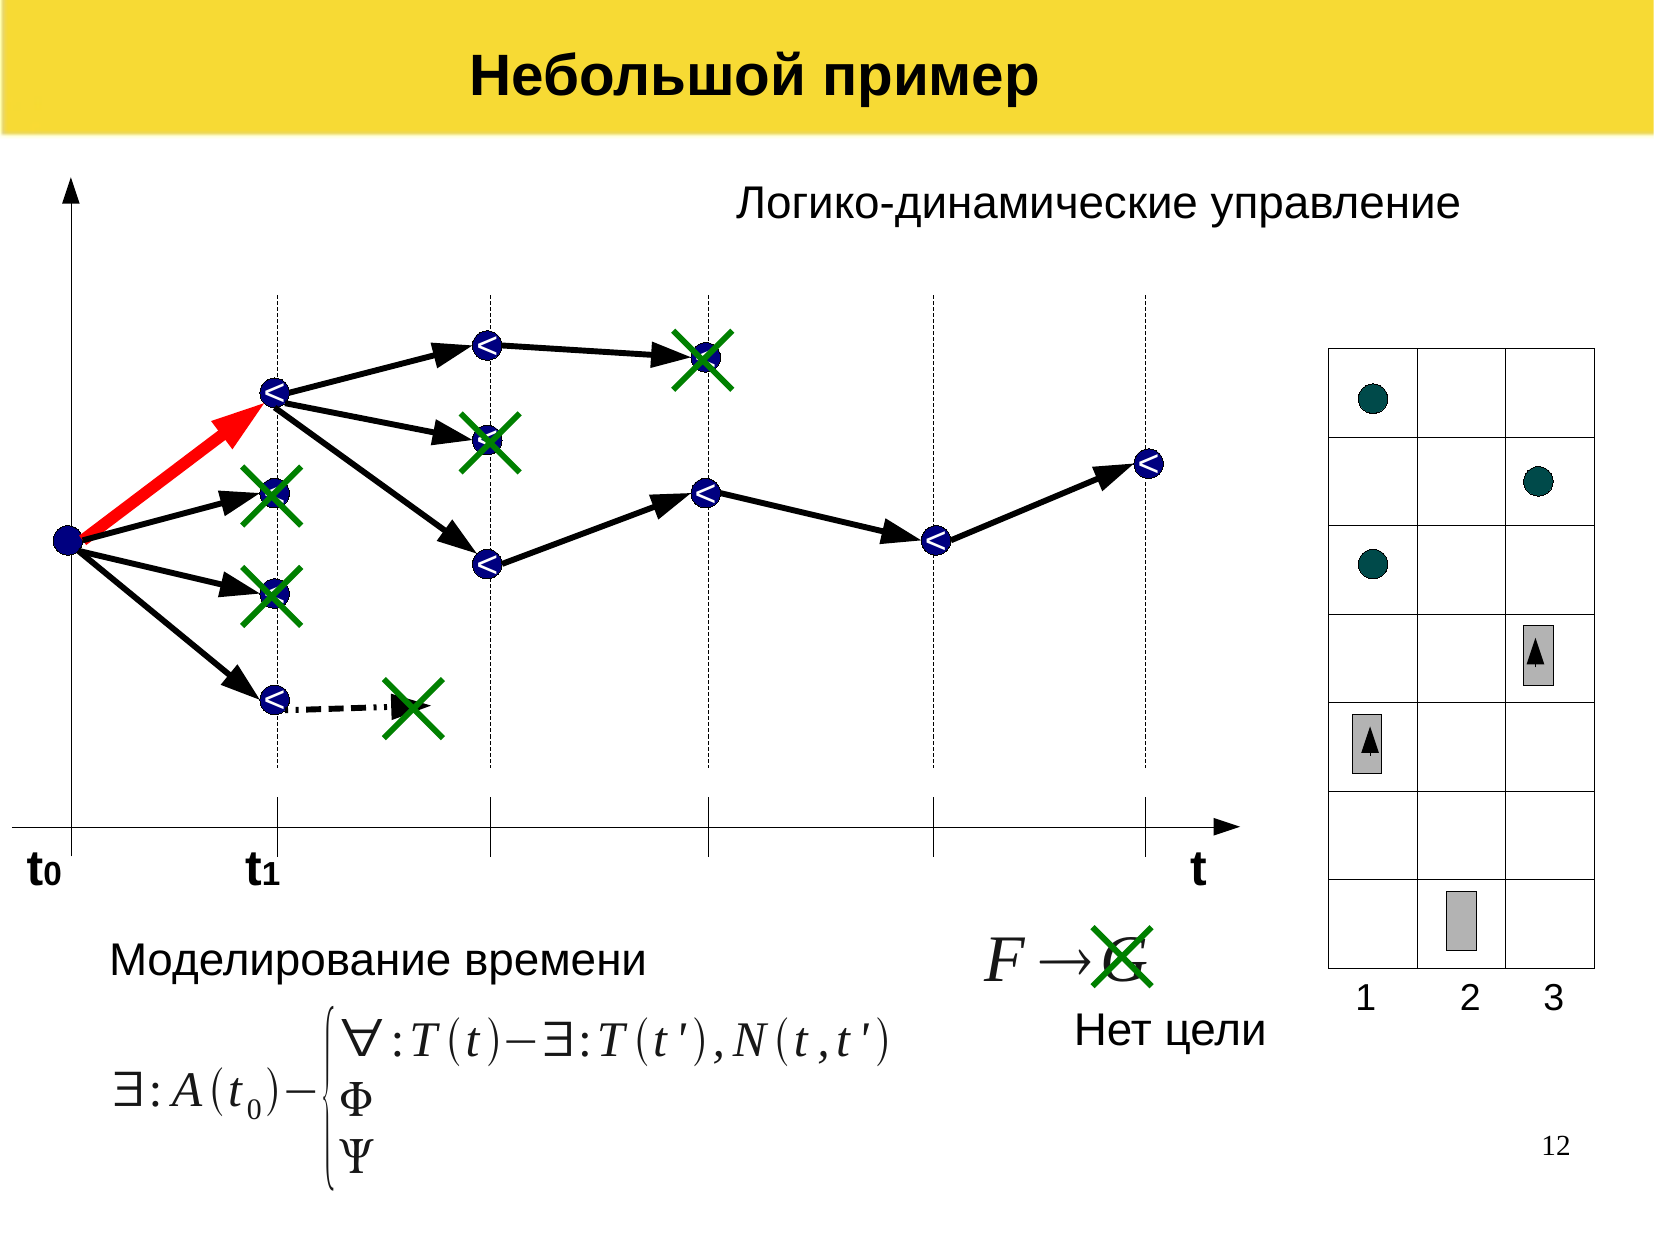

Небольшой пример
Логико-динамические управление
<
<
<
<
<
<
<
<
<
<
<
t
t0
t1
Моделирование времени
1 2 3
Нет цели
12